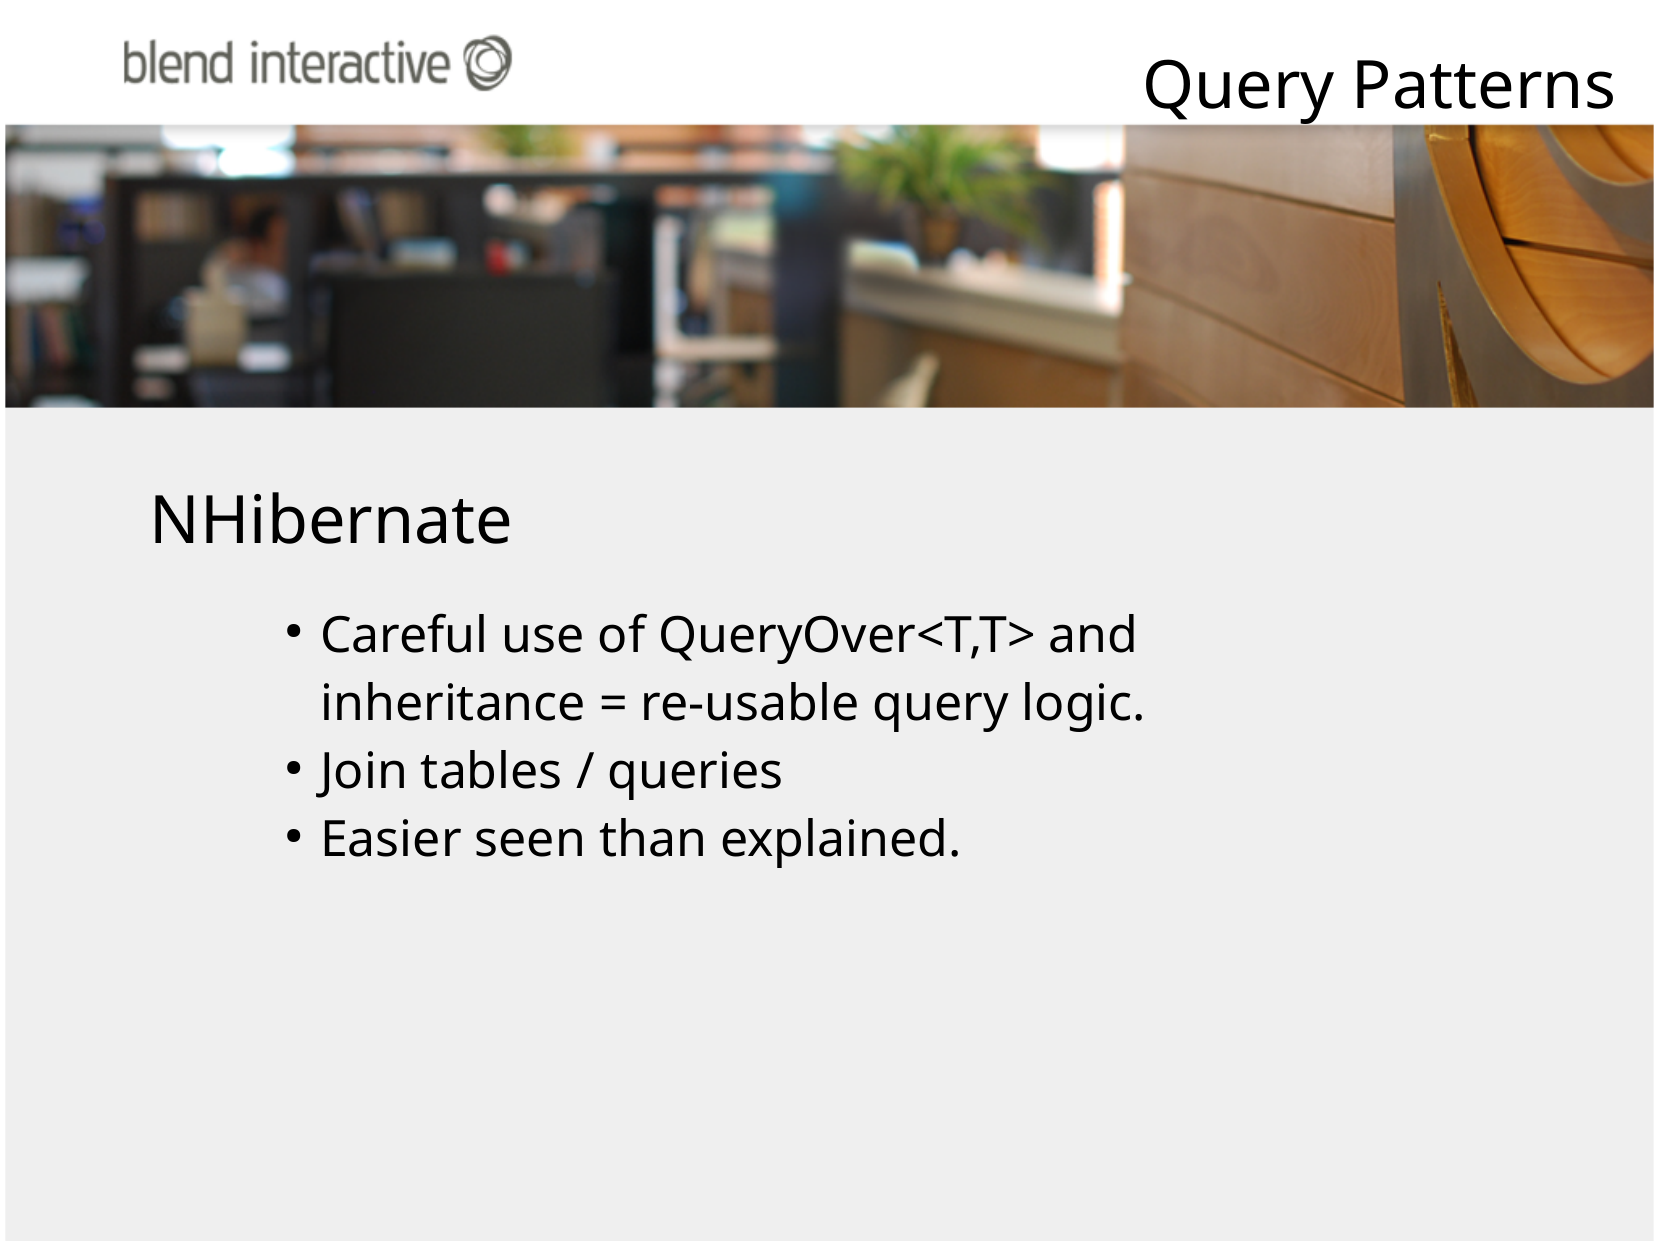

Query Patterns
NHibernate
Careful use of QueryOver<T,T> and inheritance = re-usable query logic.
Join tables / queries
Easier seen than explained.